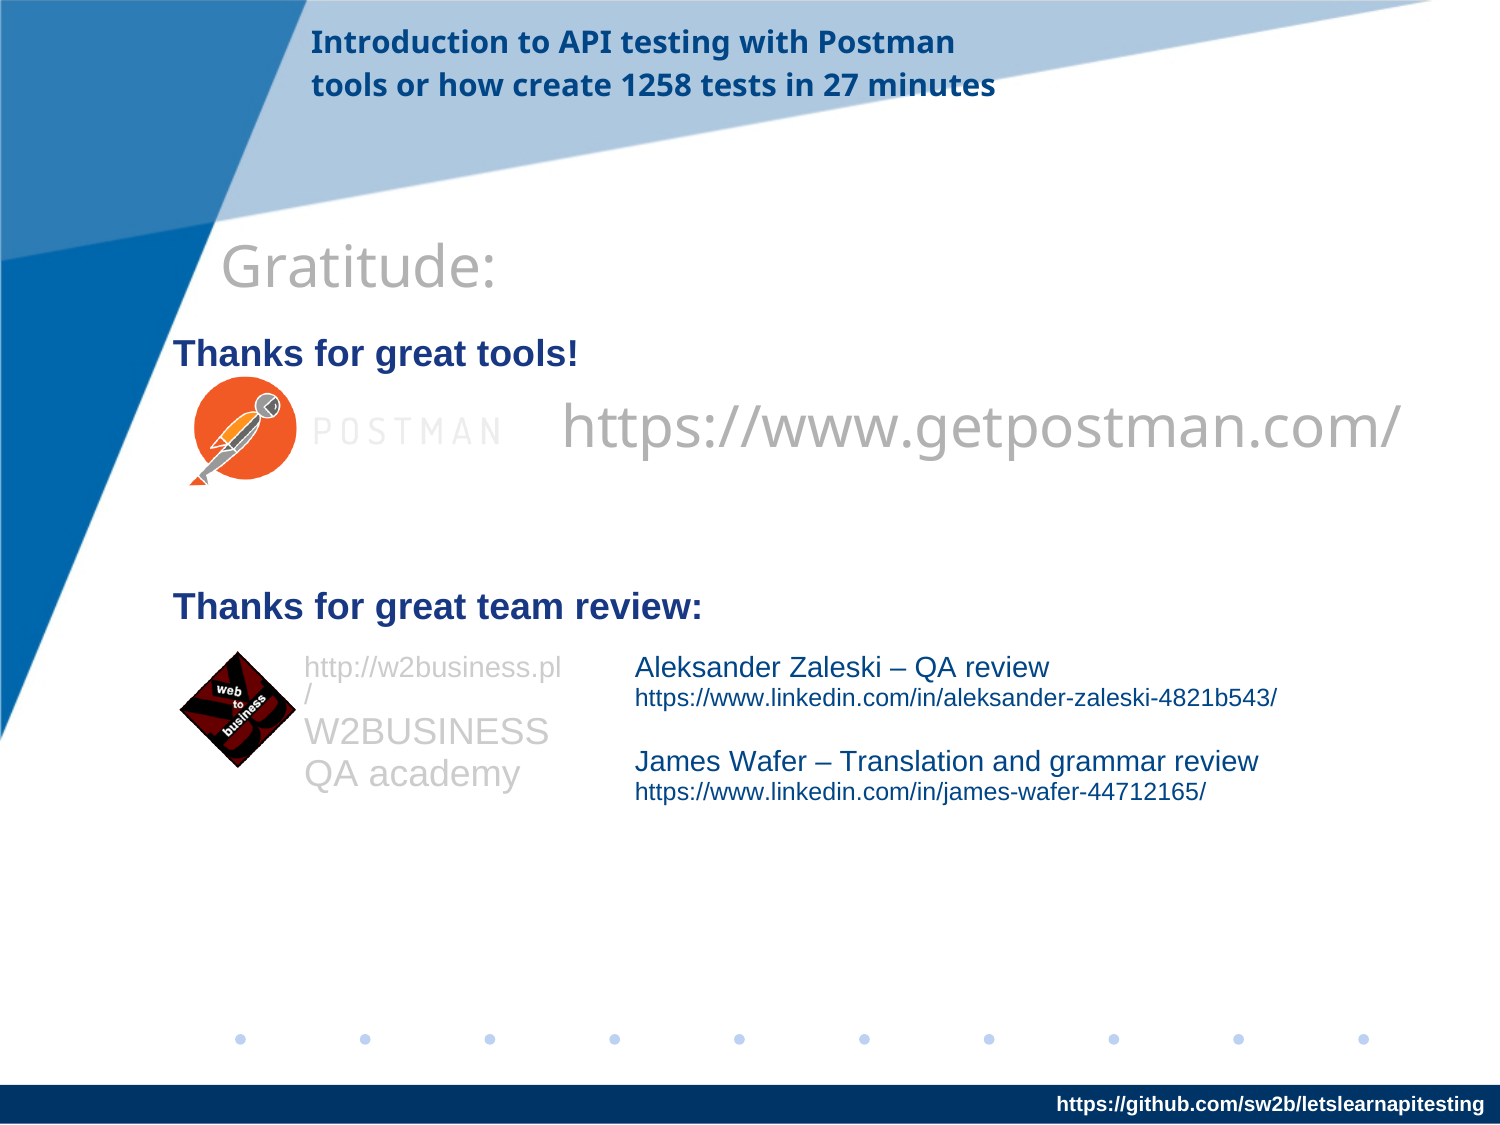

Introduction to API testing with Postman tools or how create 1258 tests in 27 minutes
Gratitude:
# Thanks for great tools!
https://www.getpostman.com/
Thanks for great team review:
http://w2business.pl/
W2BUSINESS
QA academy
Aleksander Zaleski – QA review
https://www.linkedin.com/in/aleksander-zaleski-4821b543/
James Wafer – Translation and grammar review
https://www.linkedin.com/in/james-wafer-44712165/